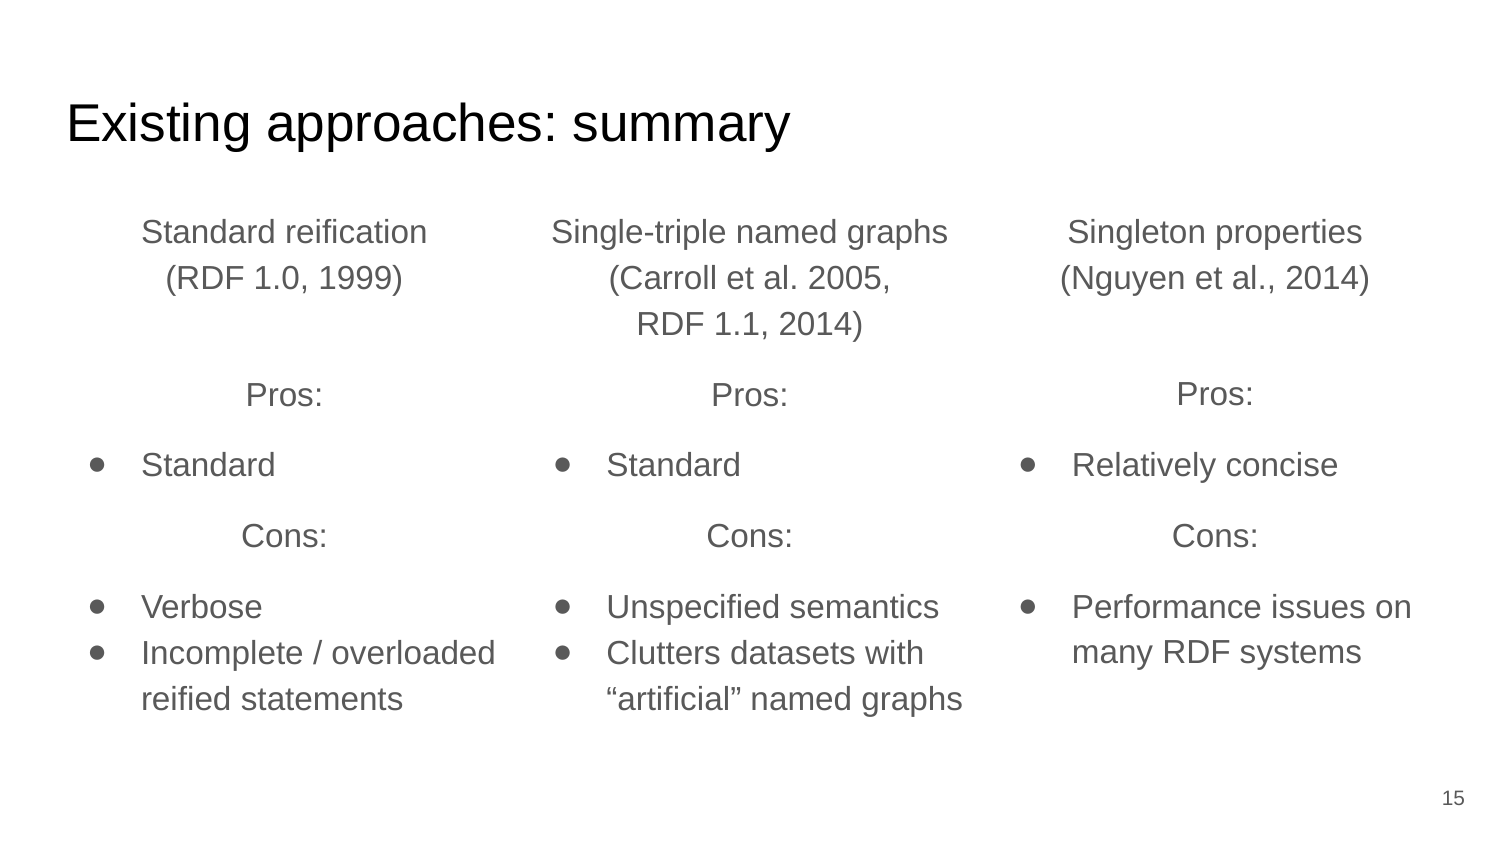

# Existing approaches: summary
Standard reification
(RDF 1.0, 1999)
Pros:
Standard
Cons:
Verbose
Incomplete / overloaded reified statements
Single-triple named graphs
(Carroll et al. 2005,
RDF 1.1, 2014)
Pros:
Standard
Cons:
Unspecified semantics
Clutters datasets with “artificial” named graphs
Singleton properties
(Nguyen et al., 2014)
Pros:
Relatively concise
Cons:
Performance issues on many RDF systems